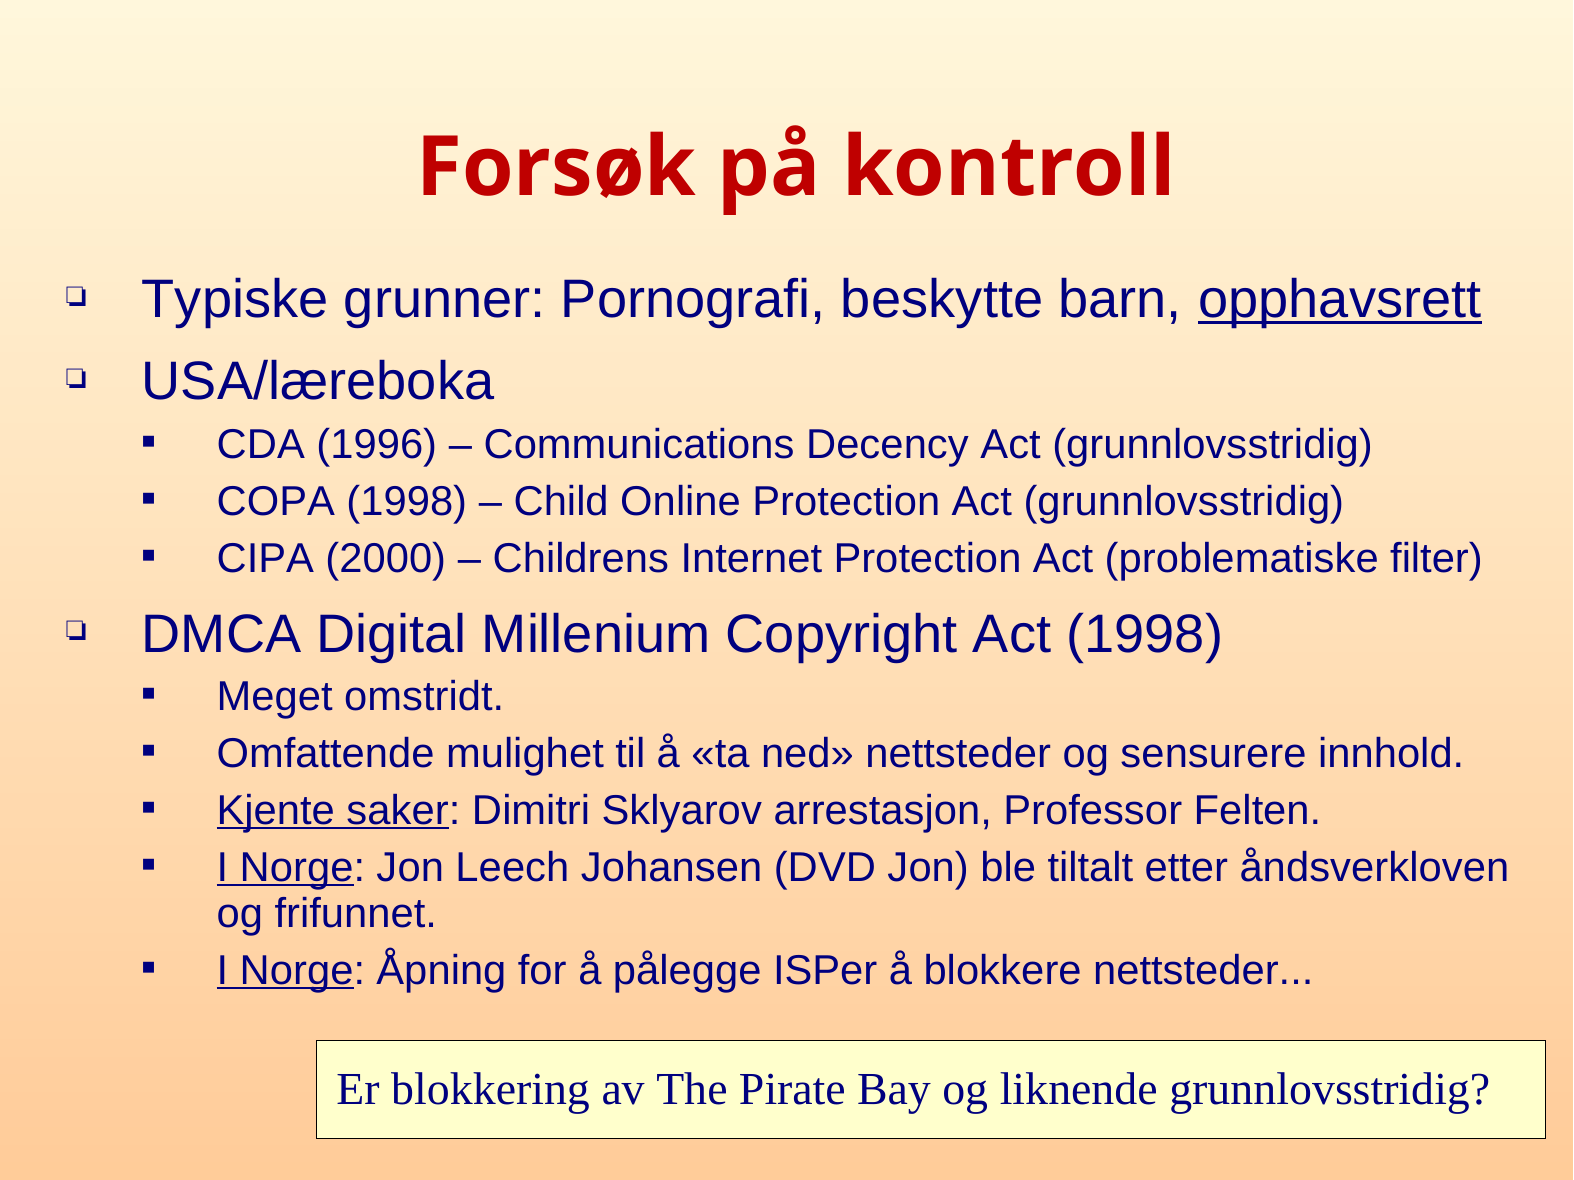

# Forsøk på kontroll
Typiske grunner: Pornografi, beskytte barn, opphavsrett
USA/læreboka
CDA (1996) – Communications Decency Act (grunnlovsstridig)
COPA (1998) – Child Online Protection Act (grunnlovsstridig)
CIPA (2000) – Childrens Internet Protection Act (problematiske filter)
DMCA Digital Millenium Copyright Act (1998)
Meget omstridt.
Omfattende mulighet til å «ta ned» nettsteder og sensurere innhold.
Kjente saker: Dimitri Sklyarov arrestasjon, Professor Felten.
I Norge: Jon Leech Johansen (DVD Jon) ble tiltalt etter åndsverkloven og frifunnet.
I Norge: Åpning for å pålegge ISPer å blokkere nettsteder...
 Er blokkering av The Pirate Bay og liknende grunnlovsstridig?